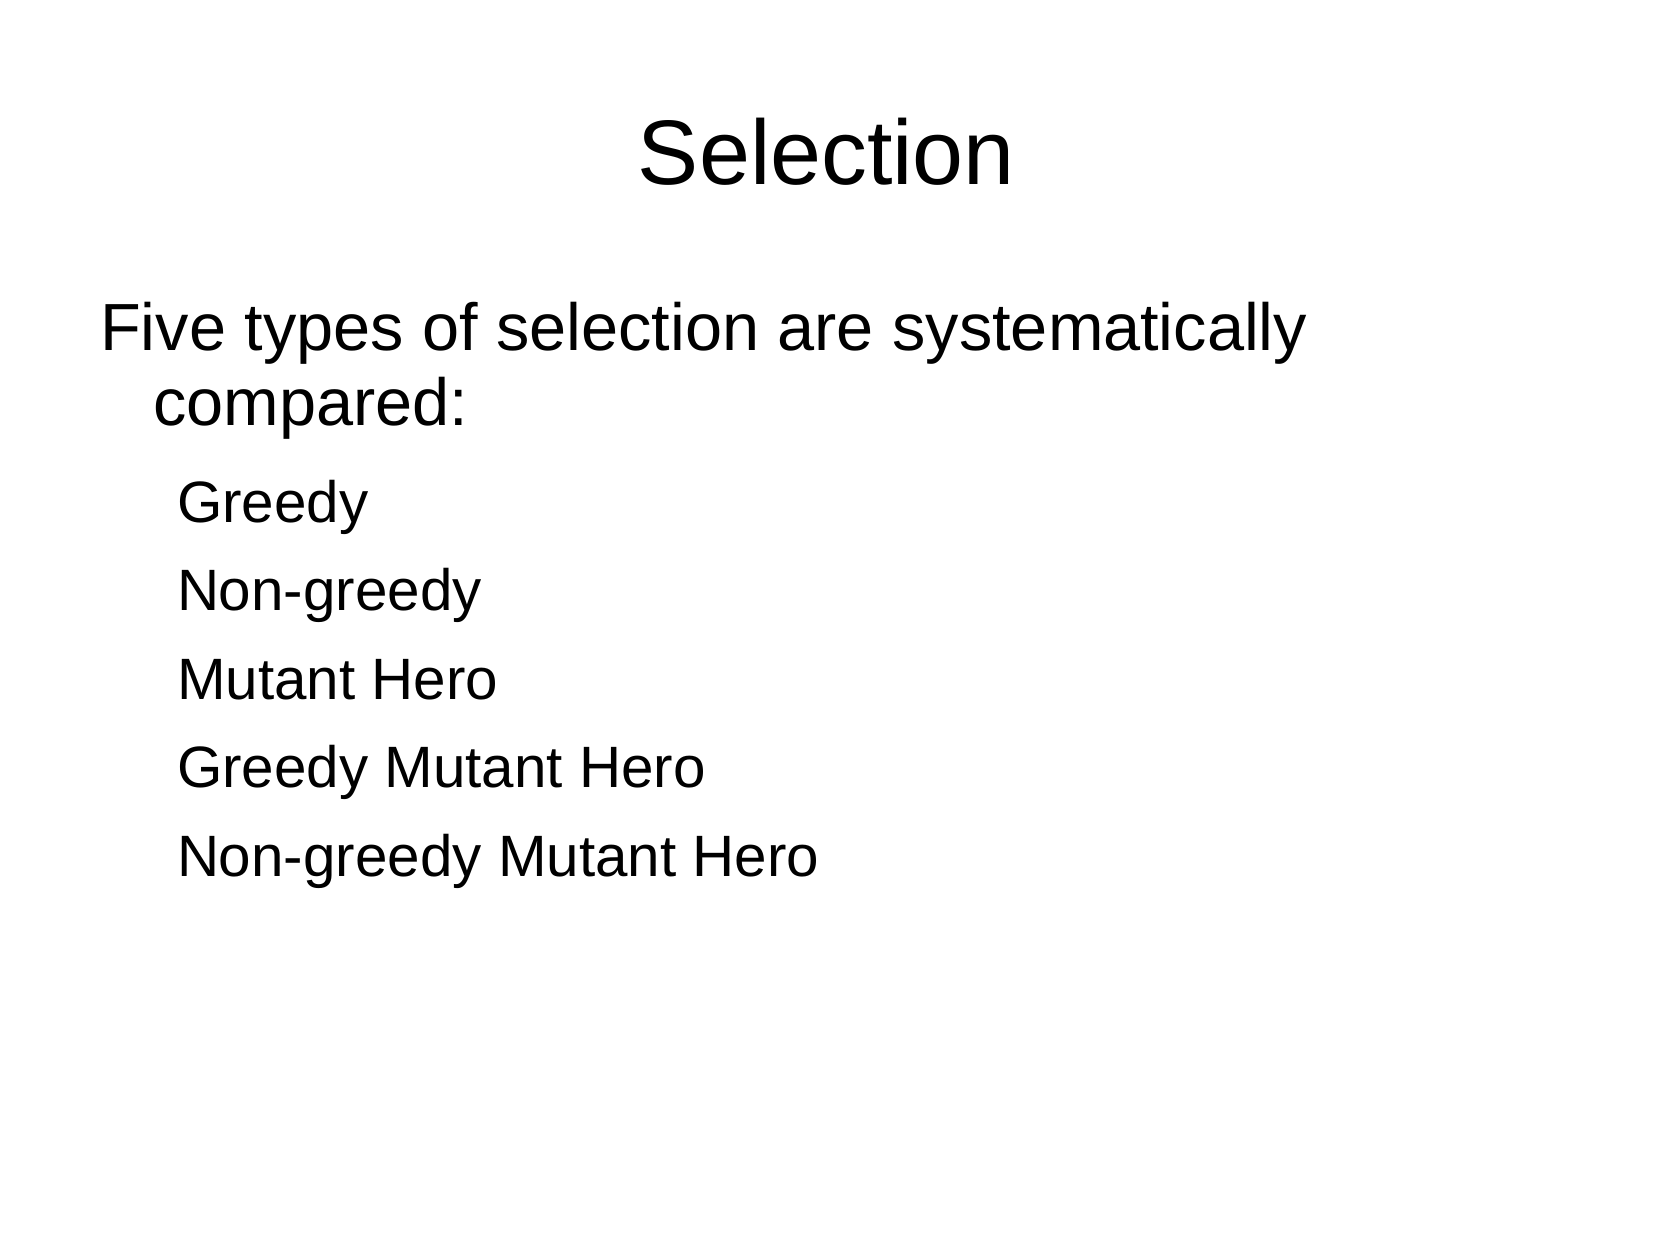

# Selection
Five types of selection are systematically compared:
Greedy
Non-greedy
Mutant Hero
Greedy Mutant Hero
Non-greedy Mutant Hero